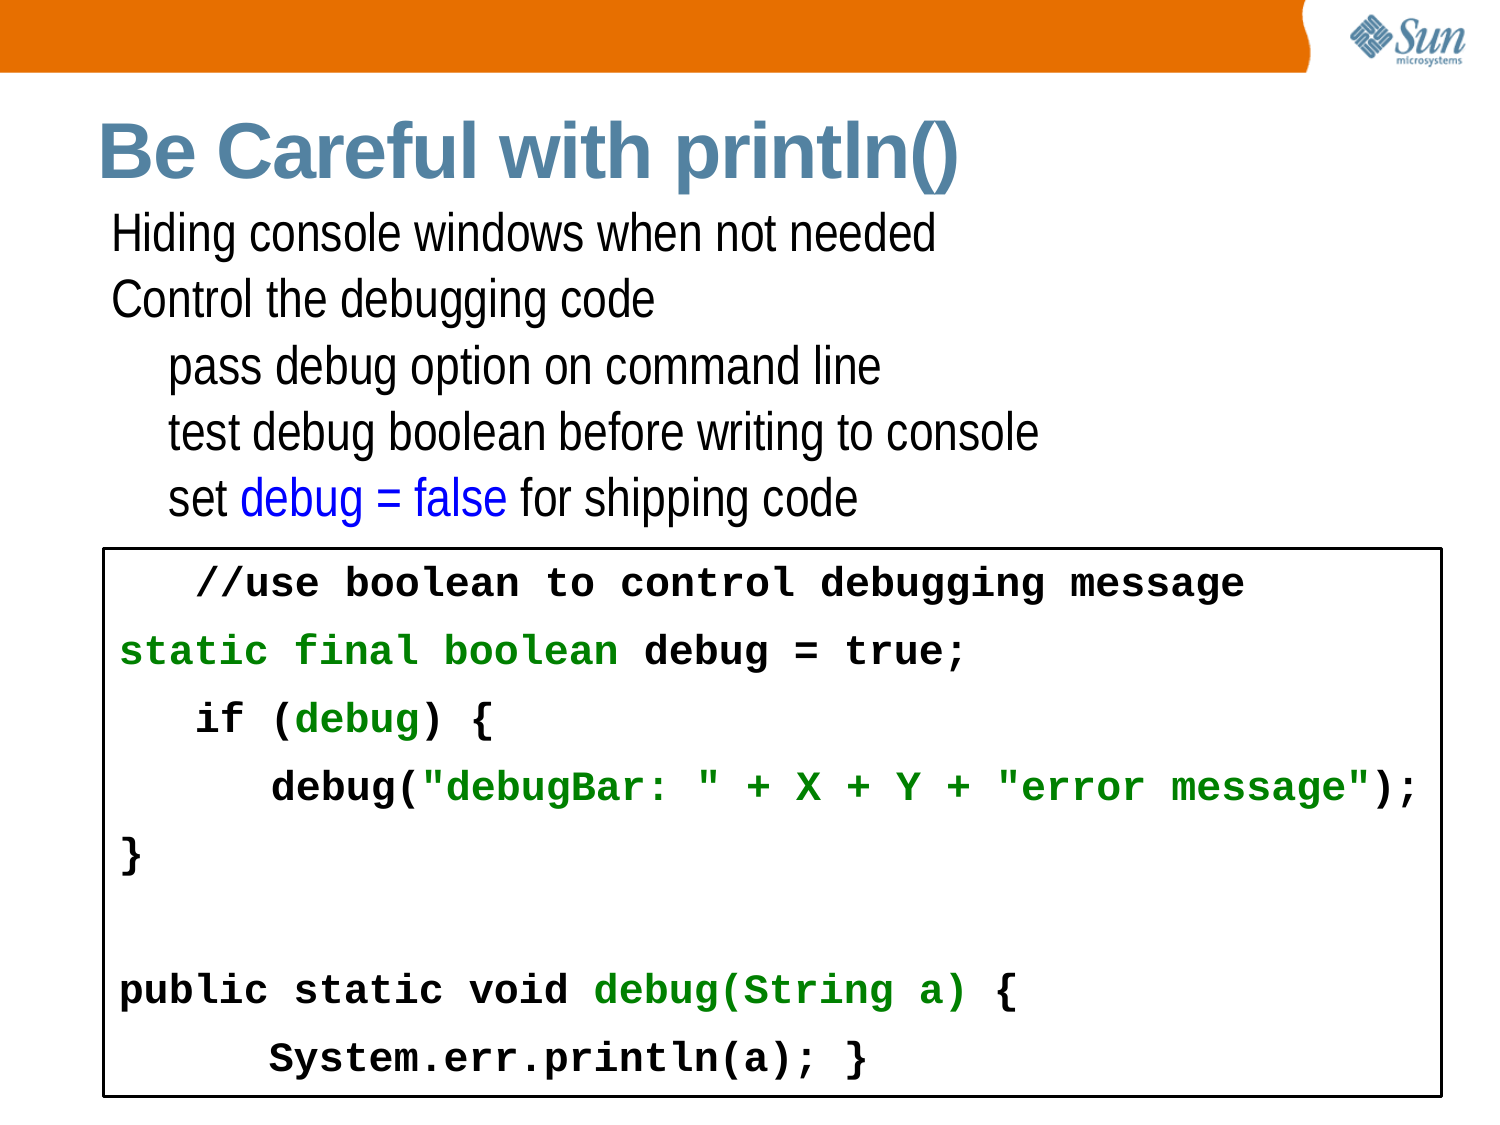

# Be Careful with println()
Hiding console windows when not needed
Control the debugging code
pass debug option on command line
test debug boolean before writing to console
set debug = false for shipping code
	//use boolean to control debugging message
static final boolean debug = true;
	if (debug) {
		debug("debugBar: " + X + Y + "error message");
}
public static void debug(String a) {
		System.err.println(a); }